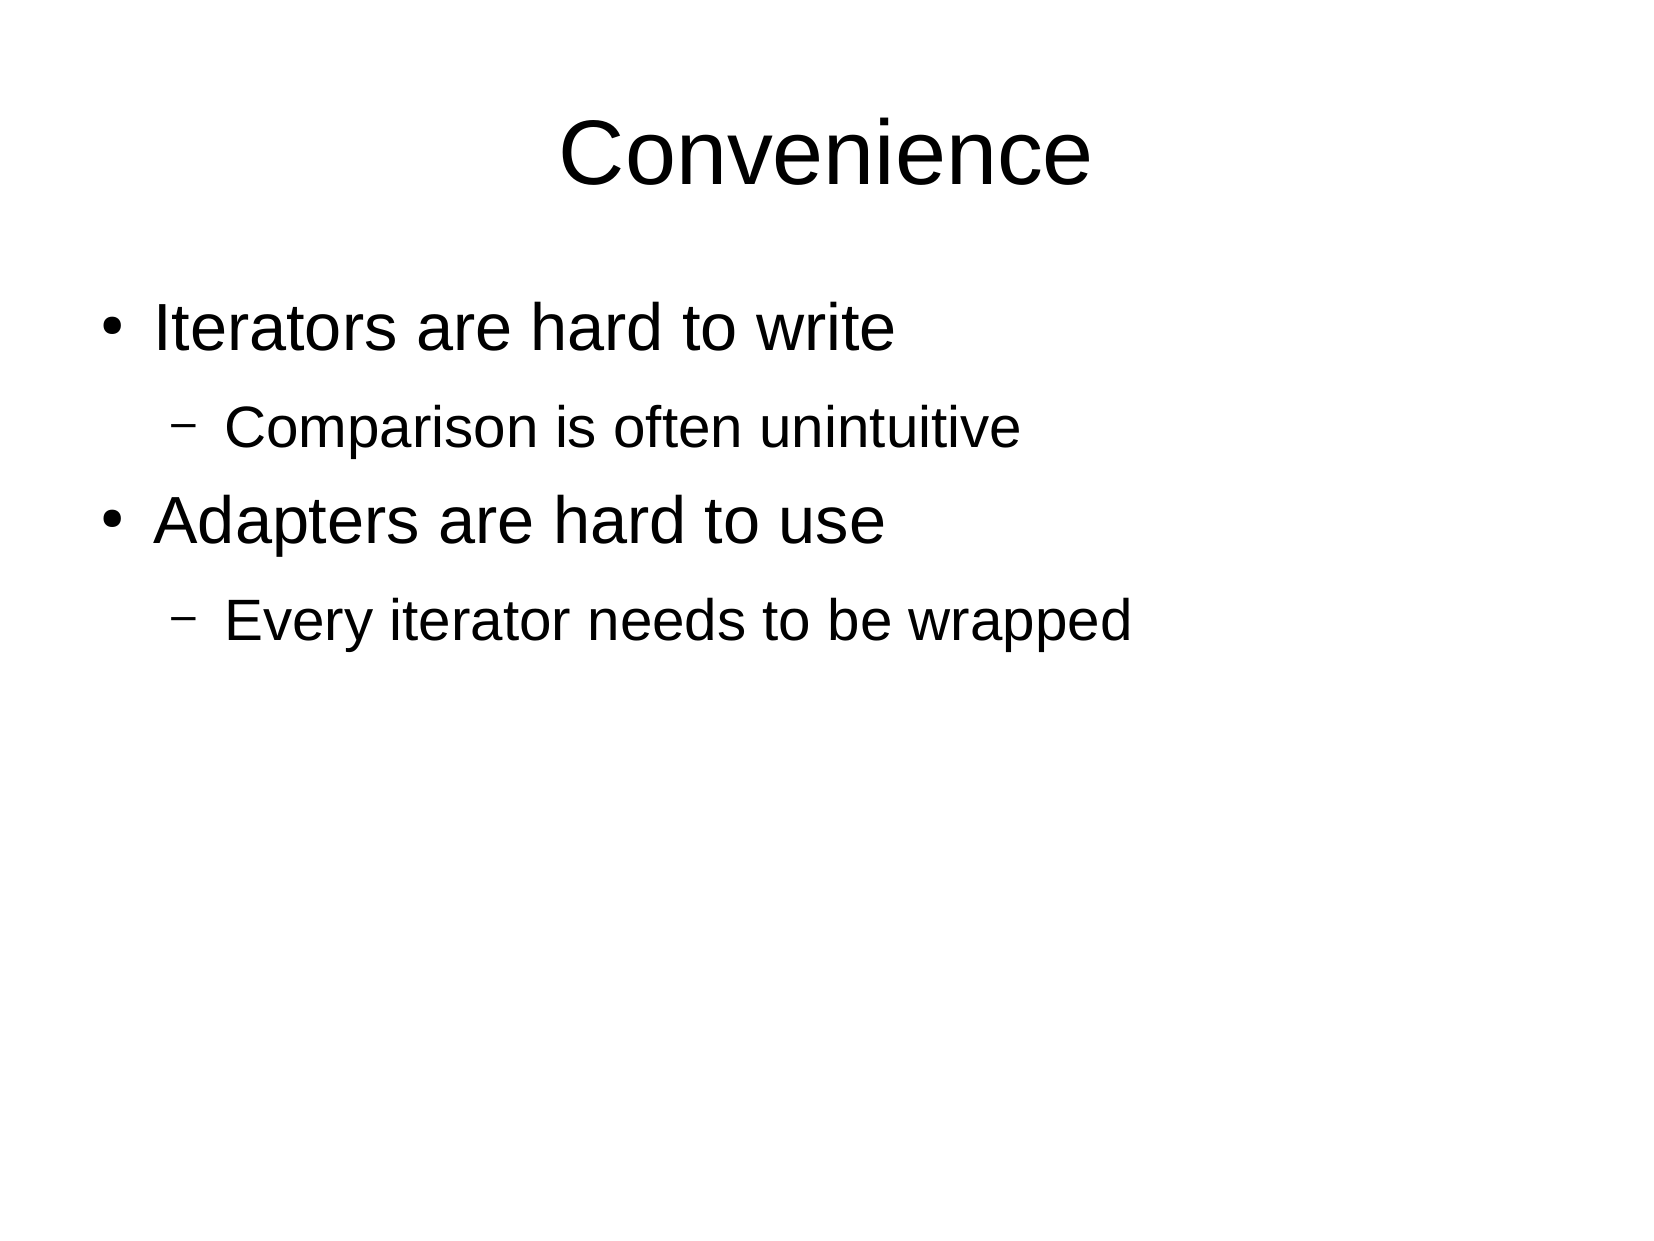

# Convenience
Iterators are hard to write
Comparison is often unintuitive
Adapters are hard to use
Every iterator needs to be wrapped